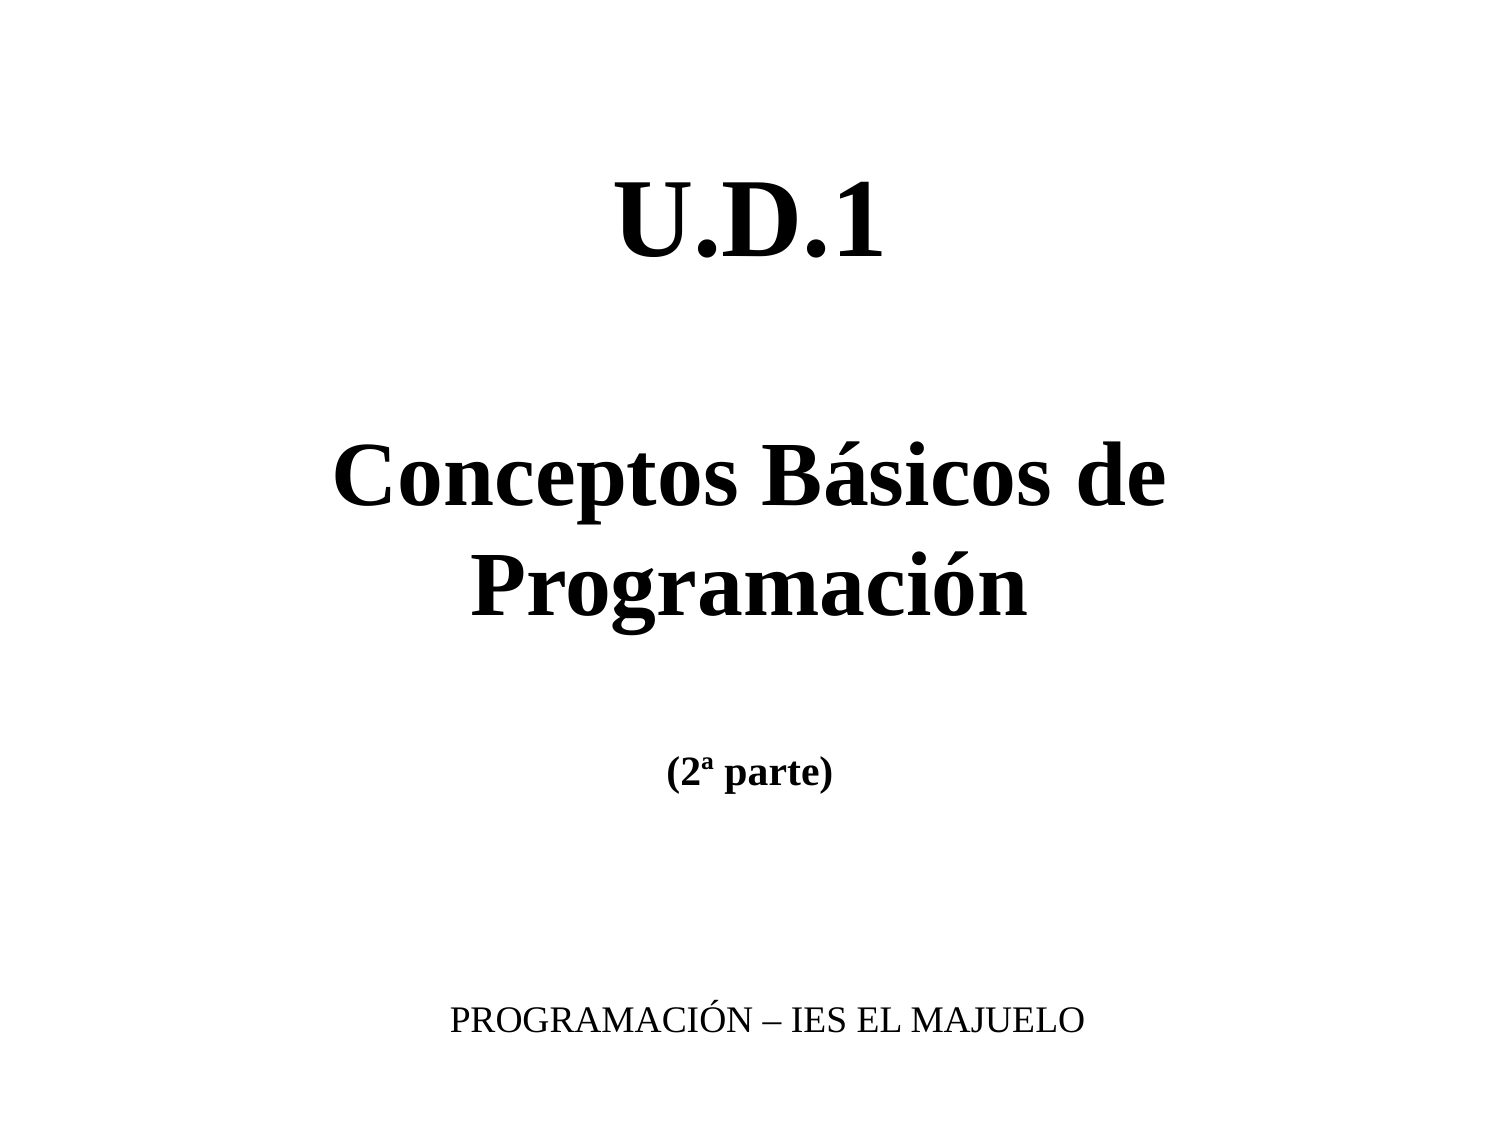

# U.D.1 Conceptos Básicos de Programación (2ª parte)
PROGRAMACIÓN – IES EL MAJUELO